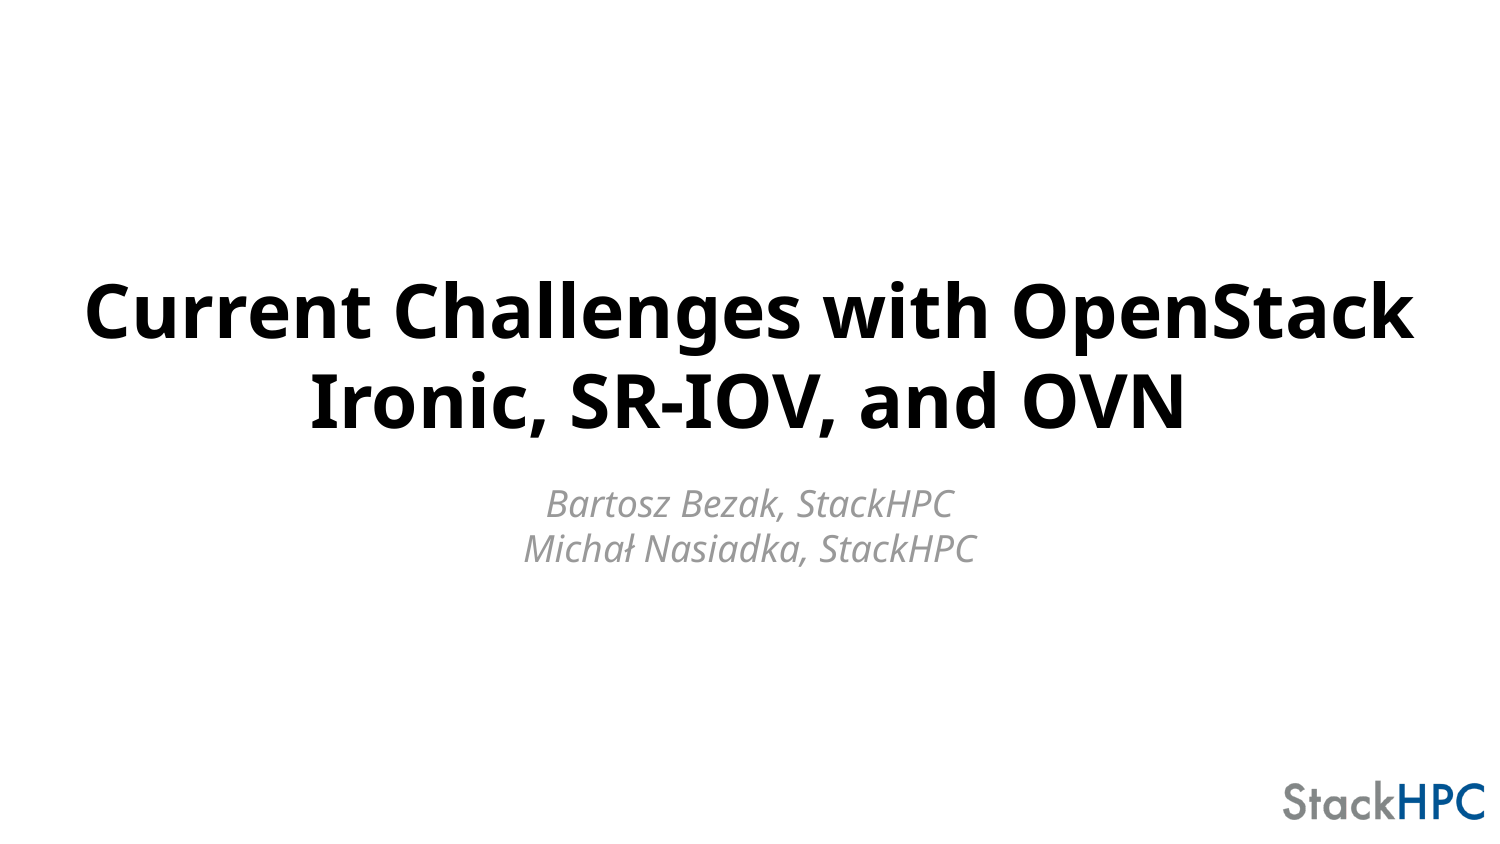

# Current Challenges with OpenStack Ironic, SR-IOV, and OVN
Bartosz Bezak, StackHPC
Michał Nasiadka, StackHPC